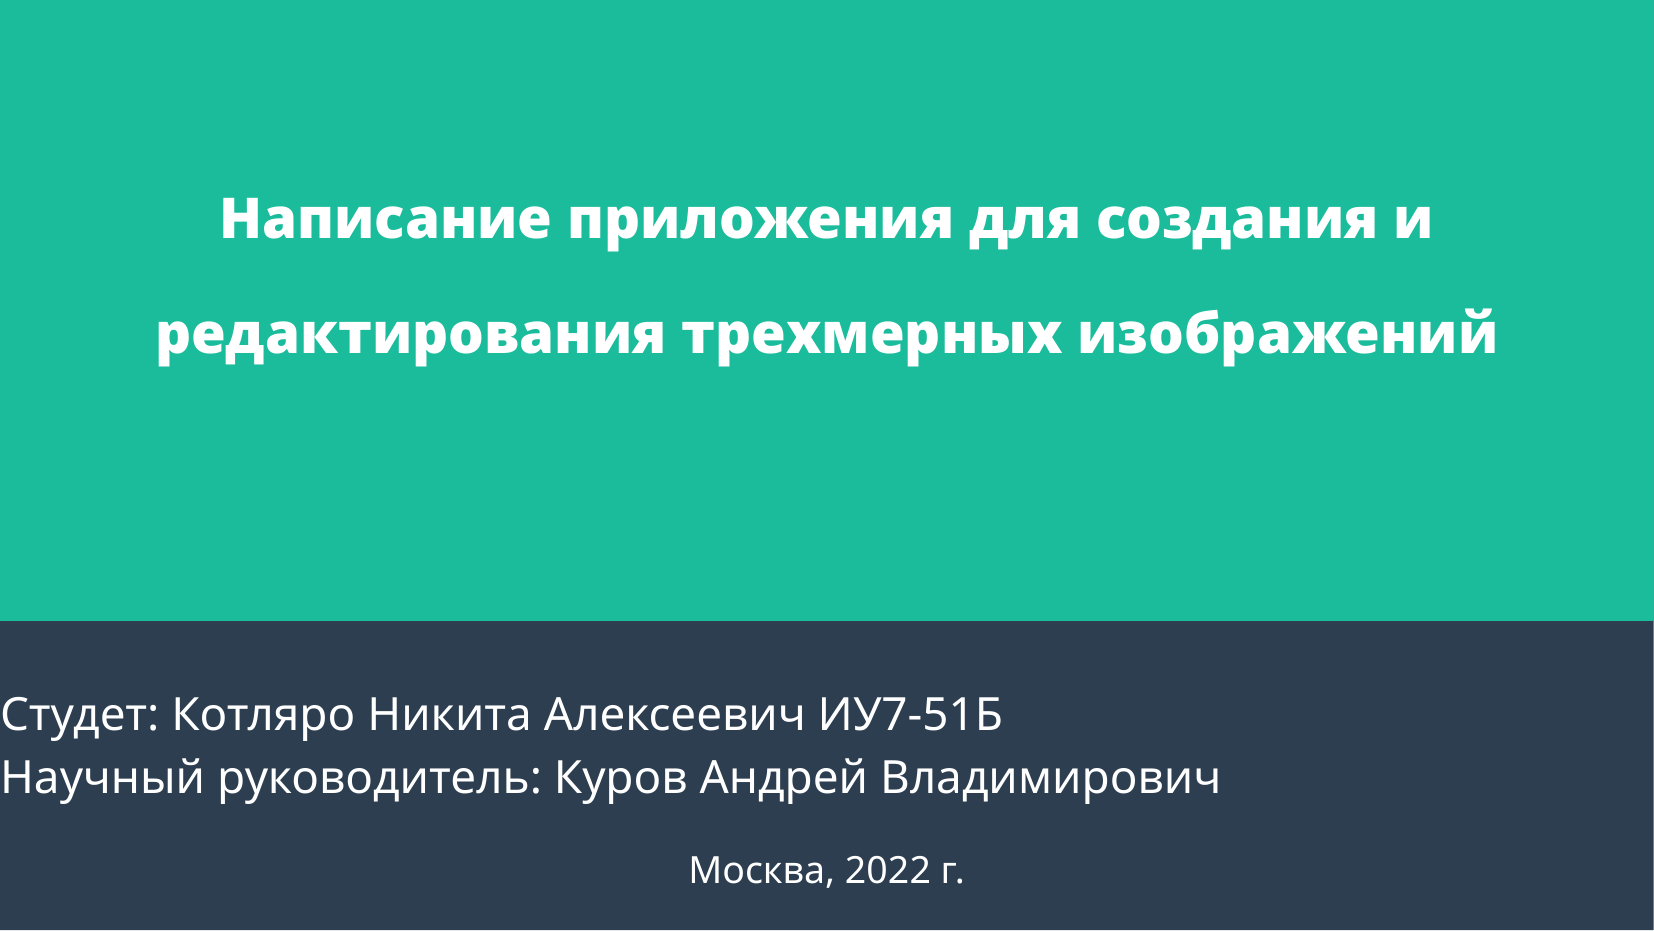

# Написание приложения для создания и редактирования трехмерных изображений
Студет: Котляро Никита Алексеевич ИУ7-51Б
Научный руководитель: Куров Андрей Владимирович
Москва, 2022 г.